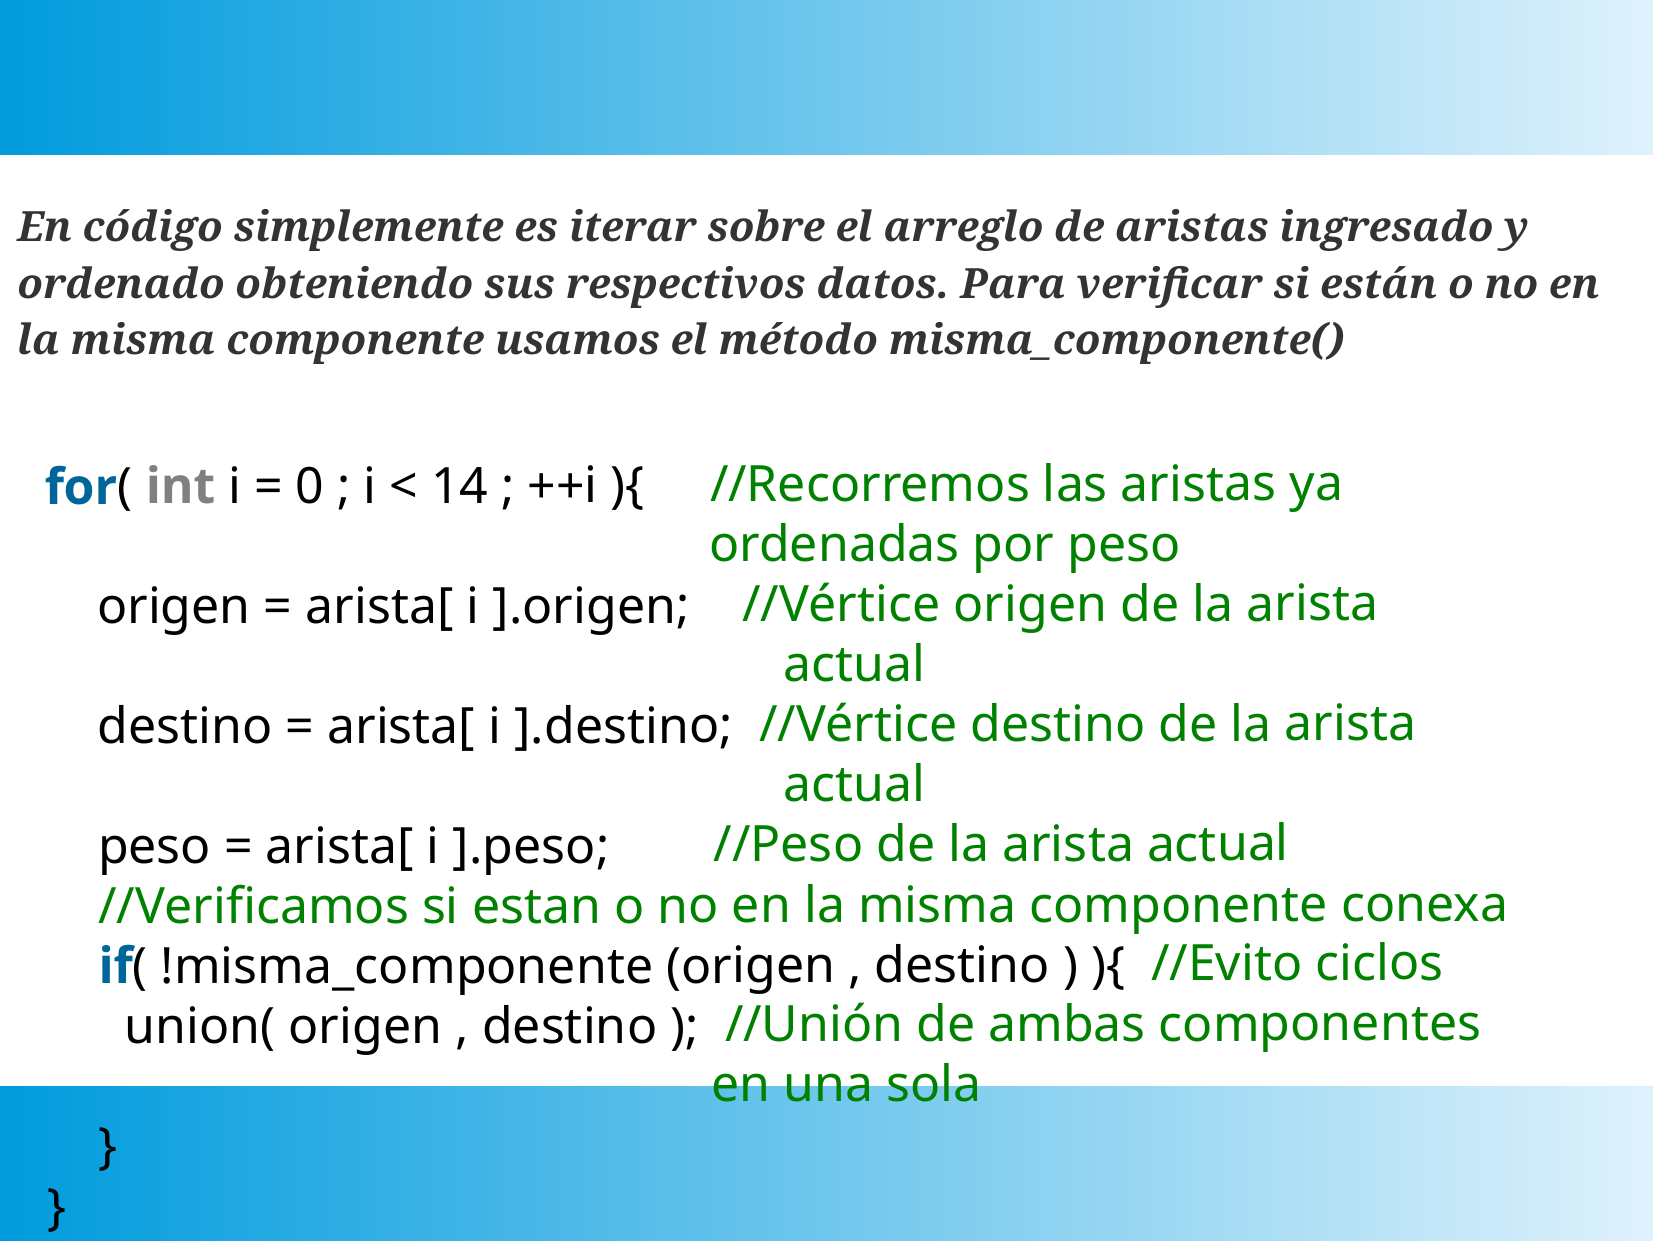

En código simplemente es iterar sobre el arreglo de aristas ingresado y ordenado obteniendo sus respectivos datos. Para verificar si están o no en la misma componente usamos el método misma_componente()
for( int i = 0 ; i < 14 ; ++i ){     //Recorremos las aristas ya 													ordenadas por peso
    origen = arista[ i ].origen;    //Vértice origen de la arista 													actual
    destino = arista[ i ].destino;  //Vértice destino de la arista 													actual
    peso = arista[ i ].peso;        //Peso de la arista actual
    //Verificamos si estan o no en la misma componente conexa
    if( !misma_componente (origen , destino ) ){  //Evito ciclos
      union( origen , destino );  //Unión de ambas componentes 											en una sola
    }
}